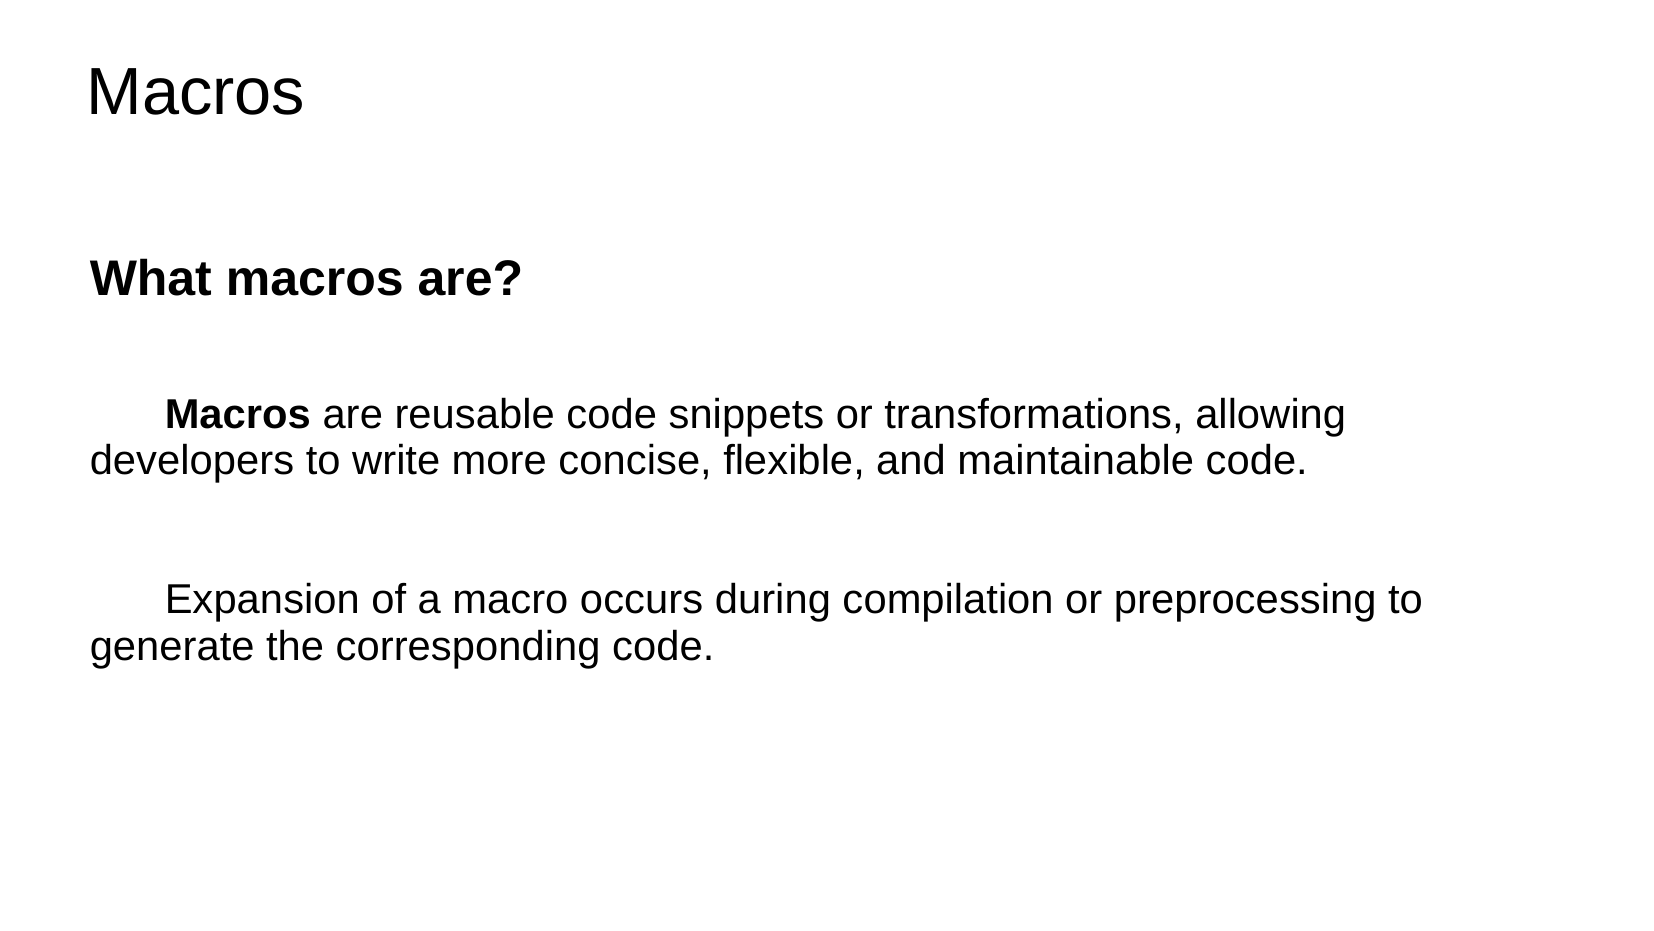

# Macros
What macros are?
	Macros are reusable code snippets or transformations, allowing developers to write more concise, flexible, and maintainable code.
	Expansion of a macro occurs during compilation or preprocessing to generate the corresponding code.